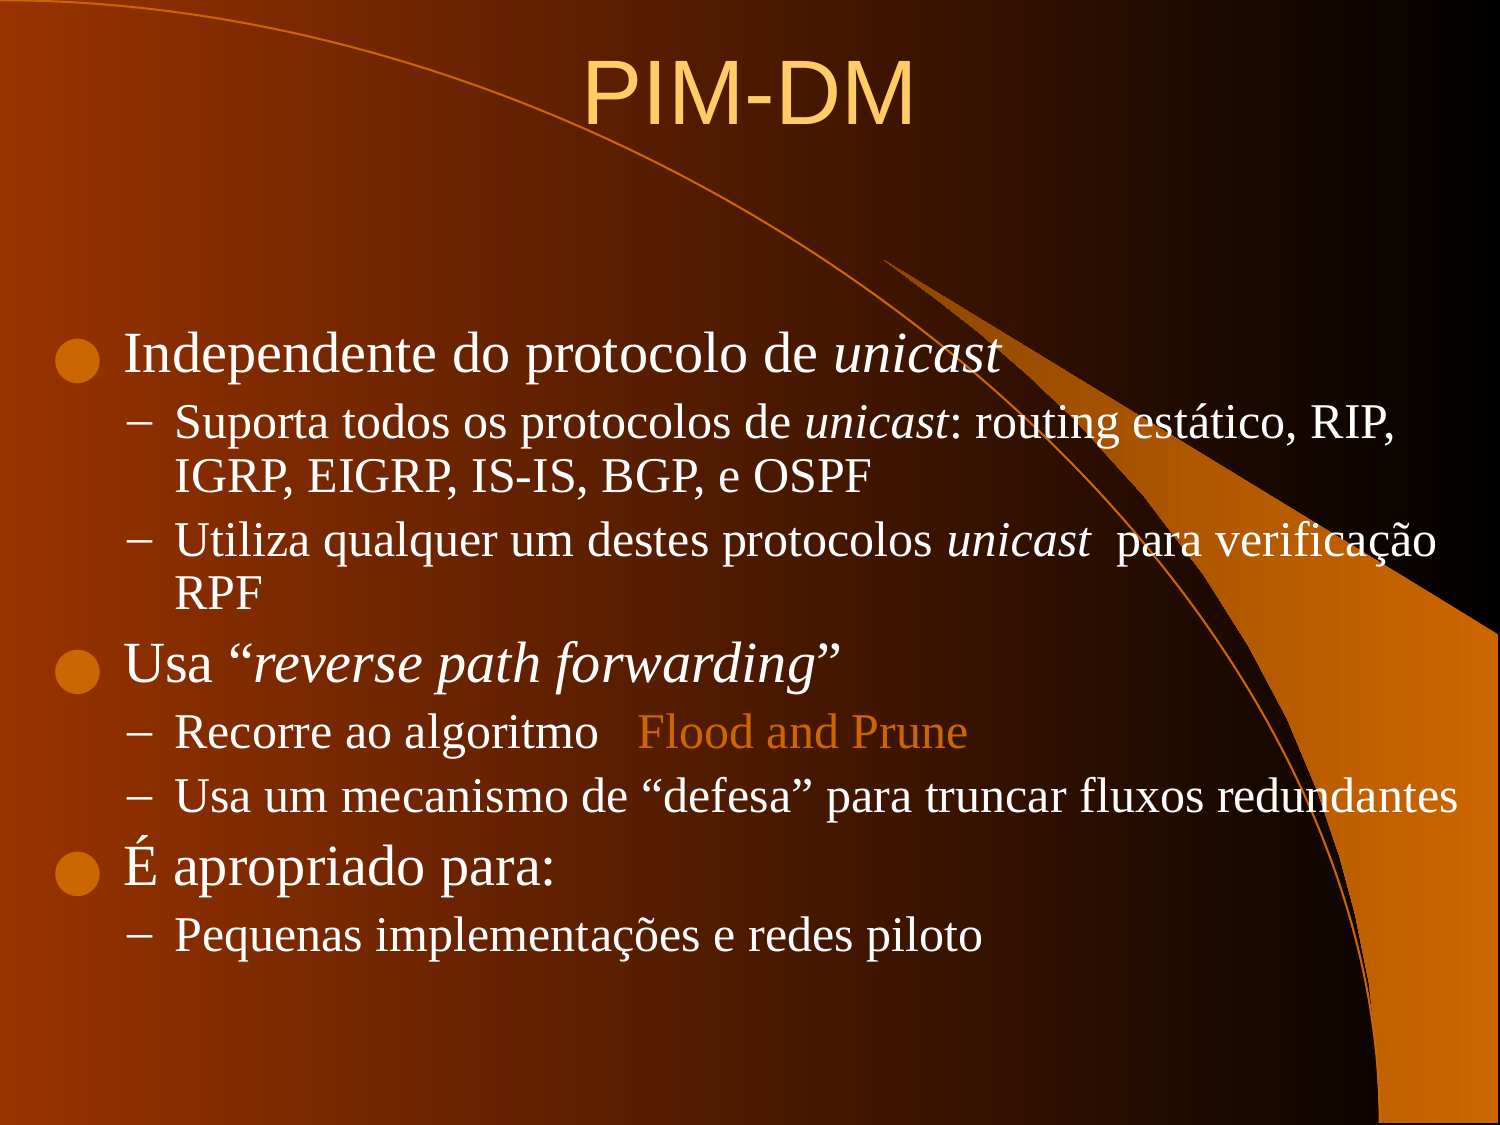

# PIM-DM
 Independente do protocolo de unicast
Suporta todos os protocolos de unicast: routing estático, RIP, IGRP, EIGRP, IS-IS, BGP, e OSPF
Utiliza qualquer um destes protocolos unicast para verificação RPF
 Usa “reverse path forwarding”
Recorre ao algoritmo Flood and Prune
Usa um mecanismo de “defesa” para truncar fluxos redundantes
 É apropriado para:
Pequenas implementações e redes piloto